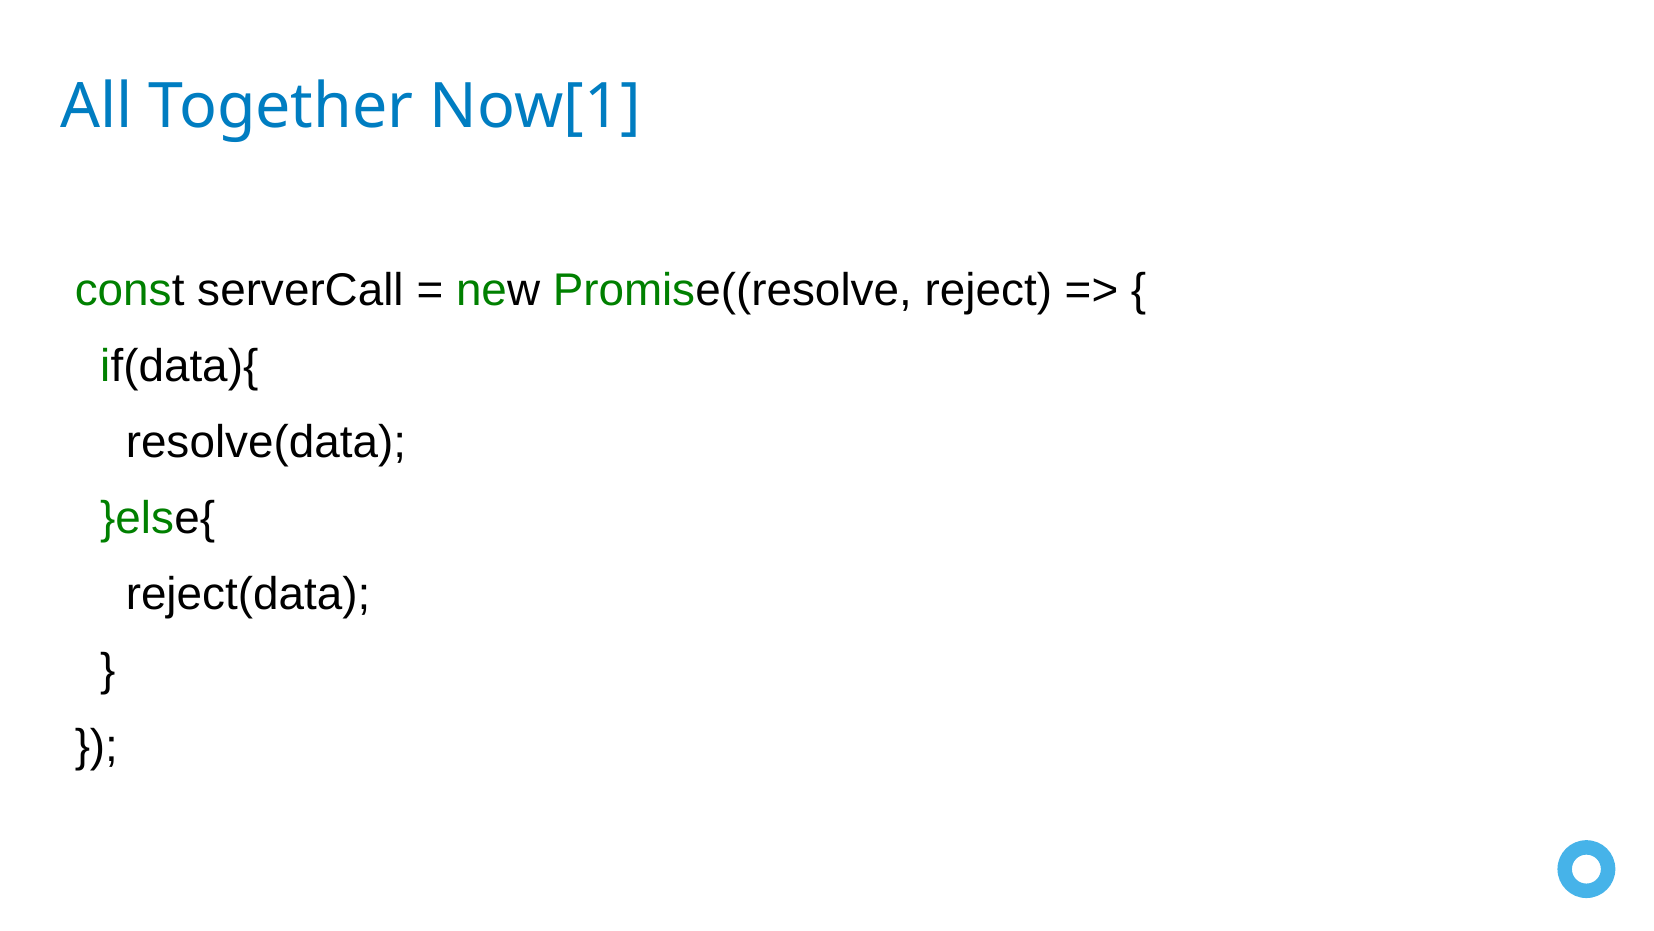

# All Together Now[1]
const serverCall = new Promise((resolve, reject) => {
 if(data){
 resolve(data);
 }else{
 reject(data);
 }
});